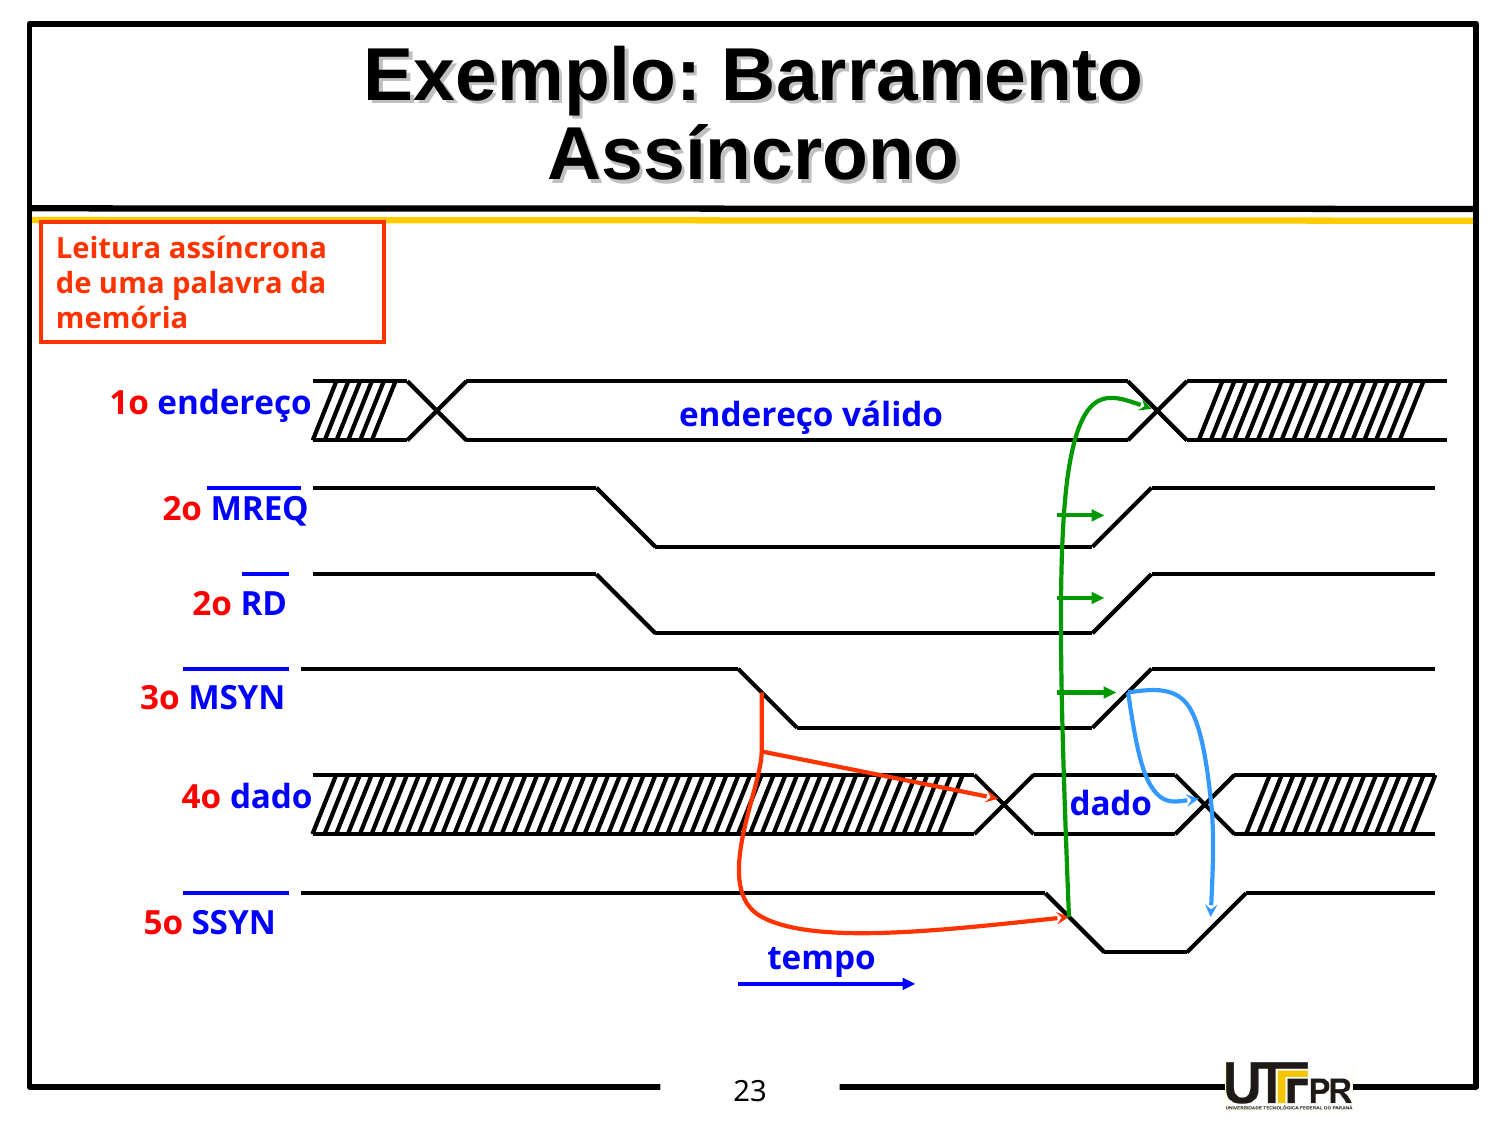

# Exemplo: Barramento Assíncrono
Leitura assíncrona de uma palavra da memória
1o endereço
endereço válido
2o MREQ
2o RD
3o MSYN
4o dado
dado
5o SSYN
tempo